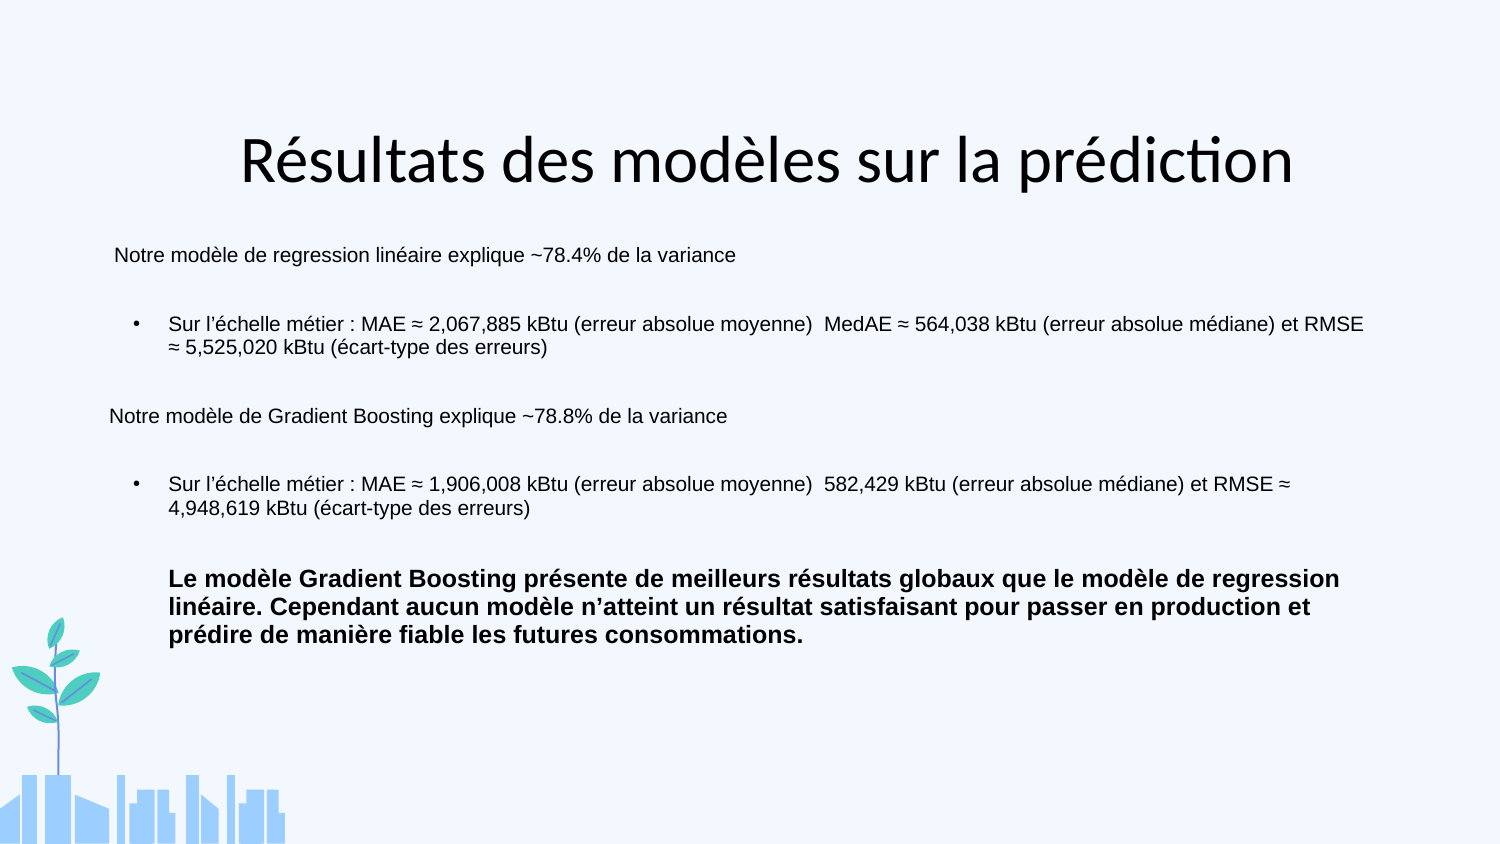

# Résultats des modèles sur la prédiction
 Notre modèle de regression linéaire explique ~78.4% de la variance
Sur l’échelle métier : MAE ≈ 2,067,885 kBtu (erreur absolue moyenne) MedAE ≈ 564,038 kBtu (erreur absolue médiane) et RMSE ≈ 5,525,020 kBtu (écart-type des erreurs)
Notre modèle de Gradient Boosting explique ~78.8% de la variance
Sur l’échelle métier : MAE ≈ 1,906,008 kBtu (erreur absolue moyenne) 582,429 kBtu (erreur absolue médiane) et RMSE ≈ 4,948,619 kBtu (écart-type des erreurs)
Le modèle Gradient Boosting présente de meilleurs résultats globaux que le modèle de regression linéaire. Cependant aucun modèle n’atteint un résultat satisfaisant pour passer en production et prédire de manière fiable les futures consommations.